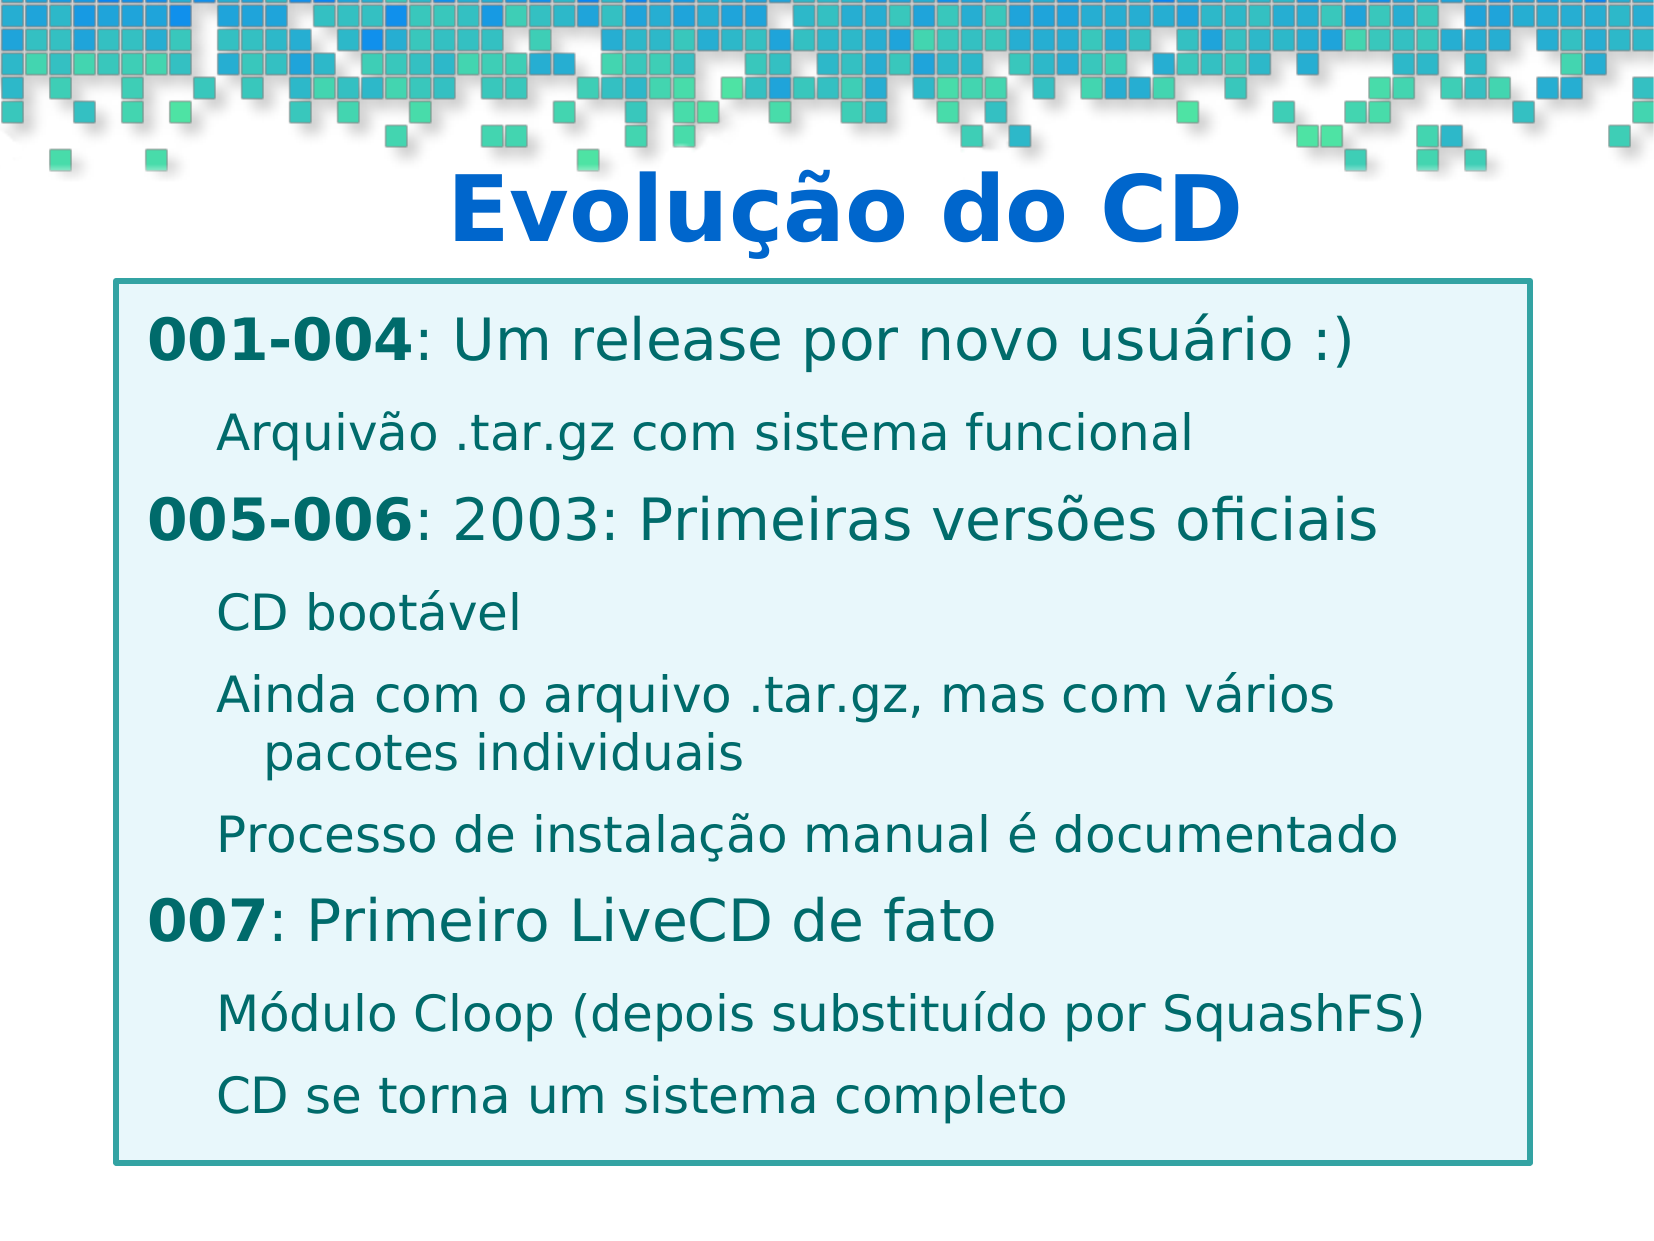

# Evolução do CD
001-004: Um release por novo usuário :)
Arquivão .tar.gz com sistema funcional
005-006: 2003: Primeiras versões oficiais
CD bootável
Ainda com o arquivo .tar.gz, mas com vários pacotes individuais
Processo de instalação manual é documentado
007: Primeiro LiveCD de fato
Módulo Cloop (depois substituído por SquashFS)
CD se torna um sistema completo